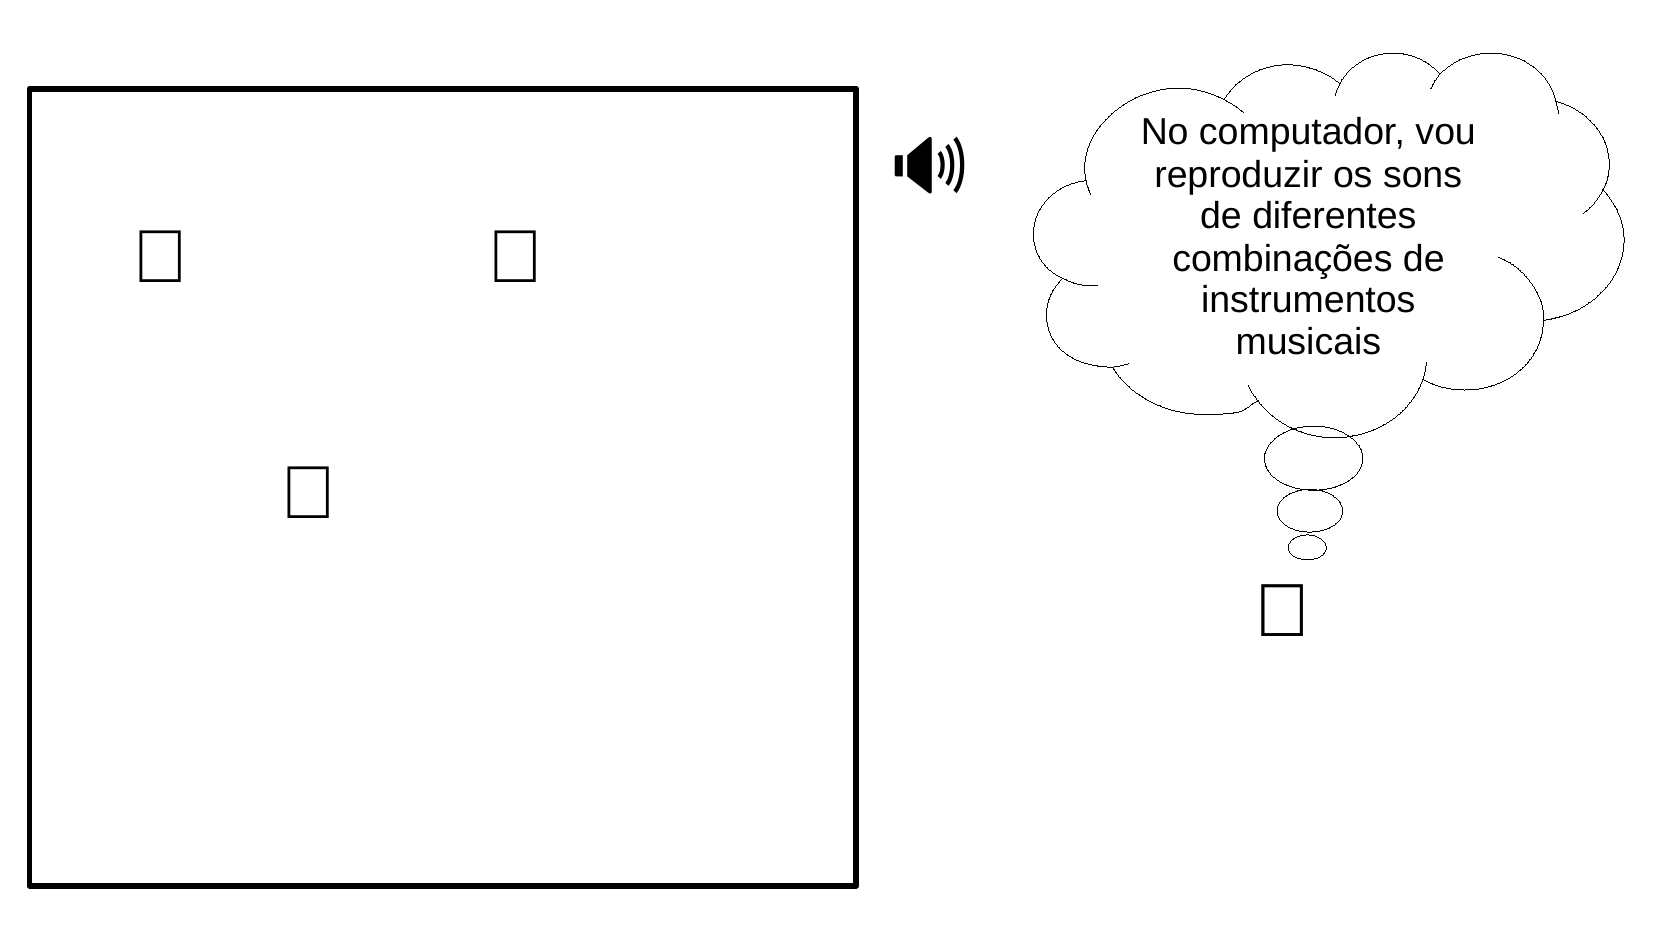

No computador, vou reproduzir os sons de diferentes combinações de instrumentos musicais
🔊
🥁
🎻
🎹
🙂
🙂